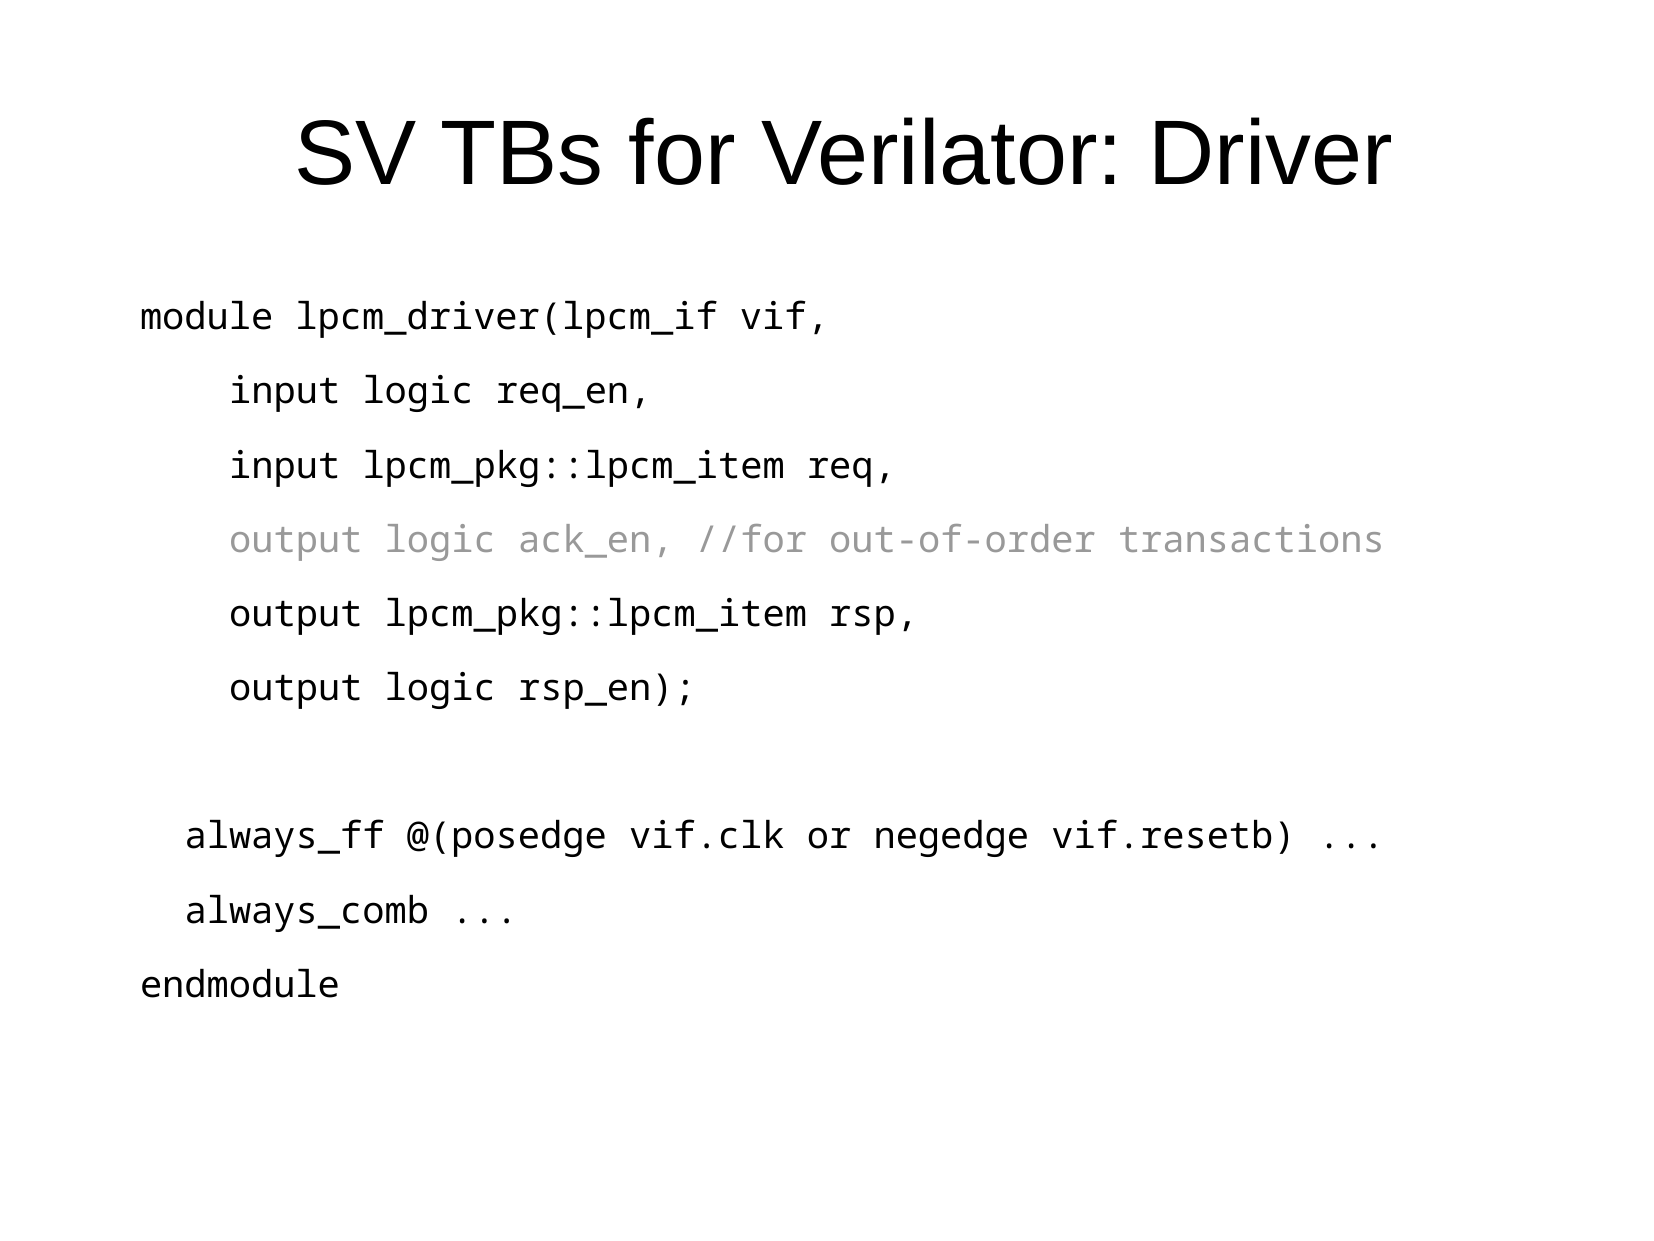

# SV TBs for Verilator: Driver
module lpcm_driver(lpcm_if vif,
 input logic req_en,
 input lpcm_pkg::lpcm_item req,
 output logic ack_en, //for out-of-order transactions
 output lpcm_pkg::lpcm_item rsp,
 output logic rsp_en);
 always_ff @(posedge vif.clk or negedge vif.resetb) ...
 always_comb ...
endmodule